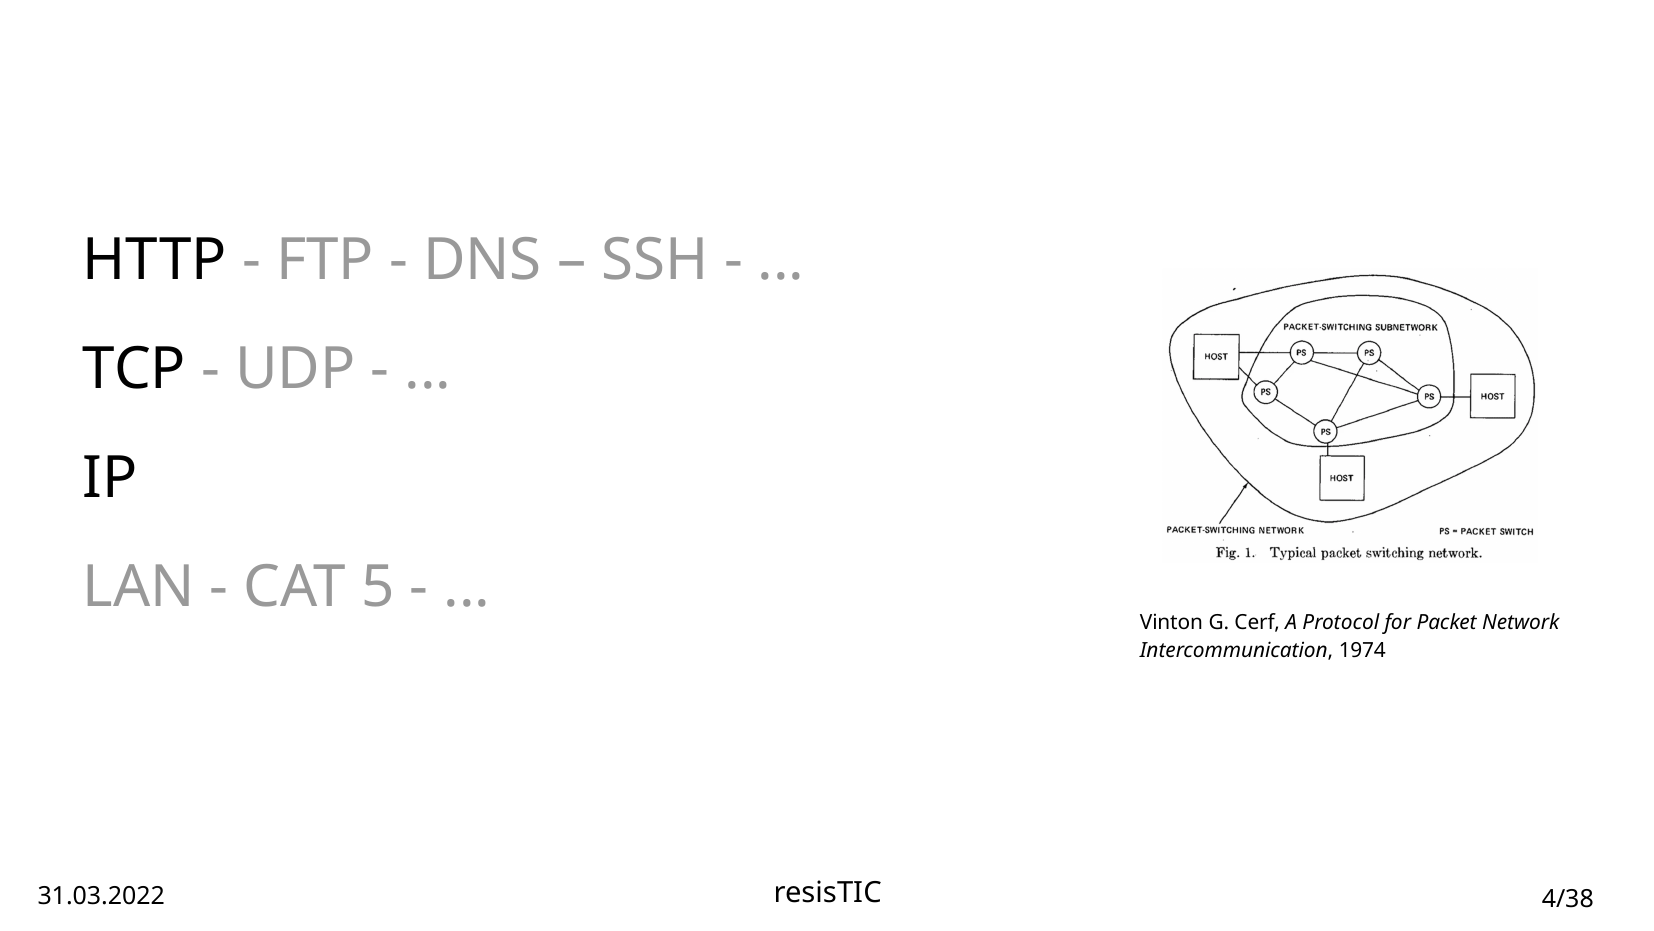

# HTTP - FTP - DNS – SSH - ...
TCP - UDP - ...
IP
LAN - CAT 5 - ...
Vinton G. Cerf, A Protocol for Packet Network Intercommunication, 1974
4/38